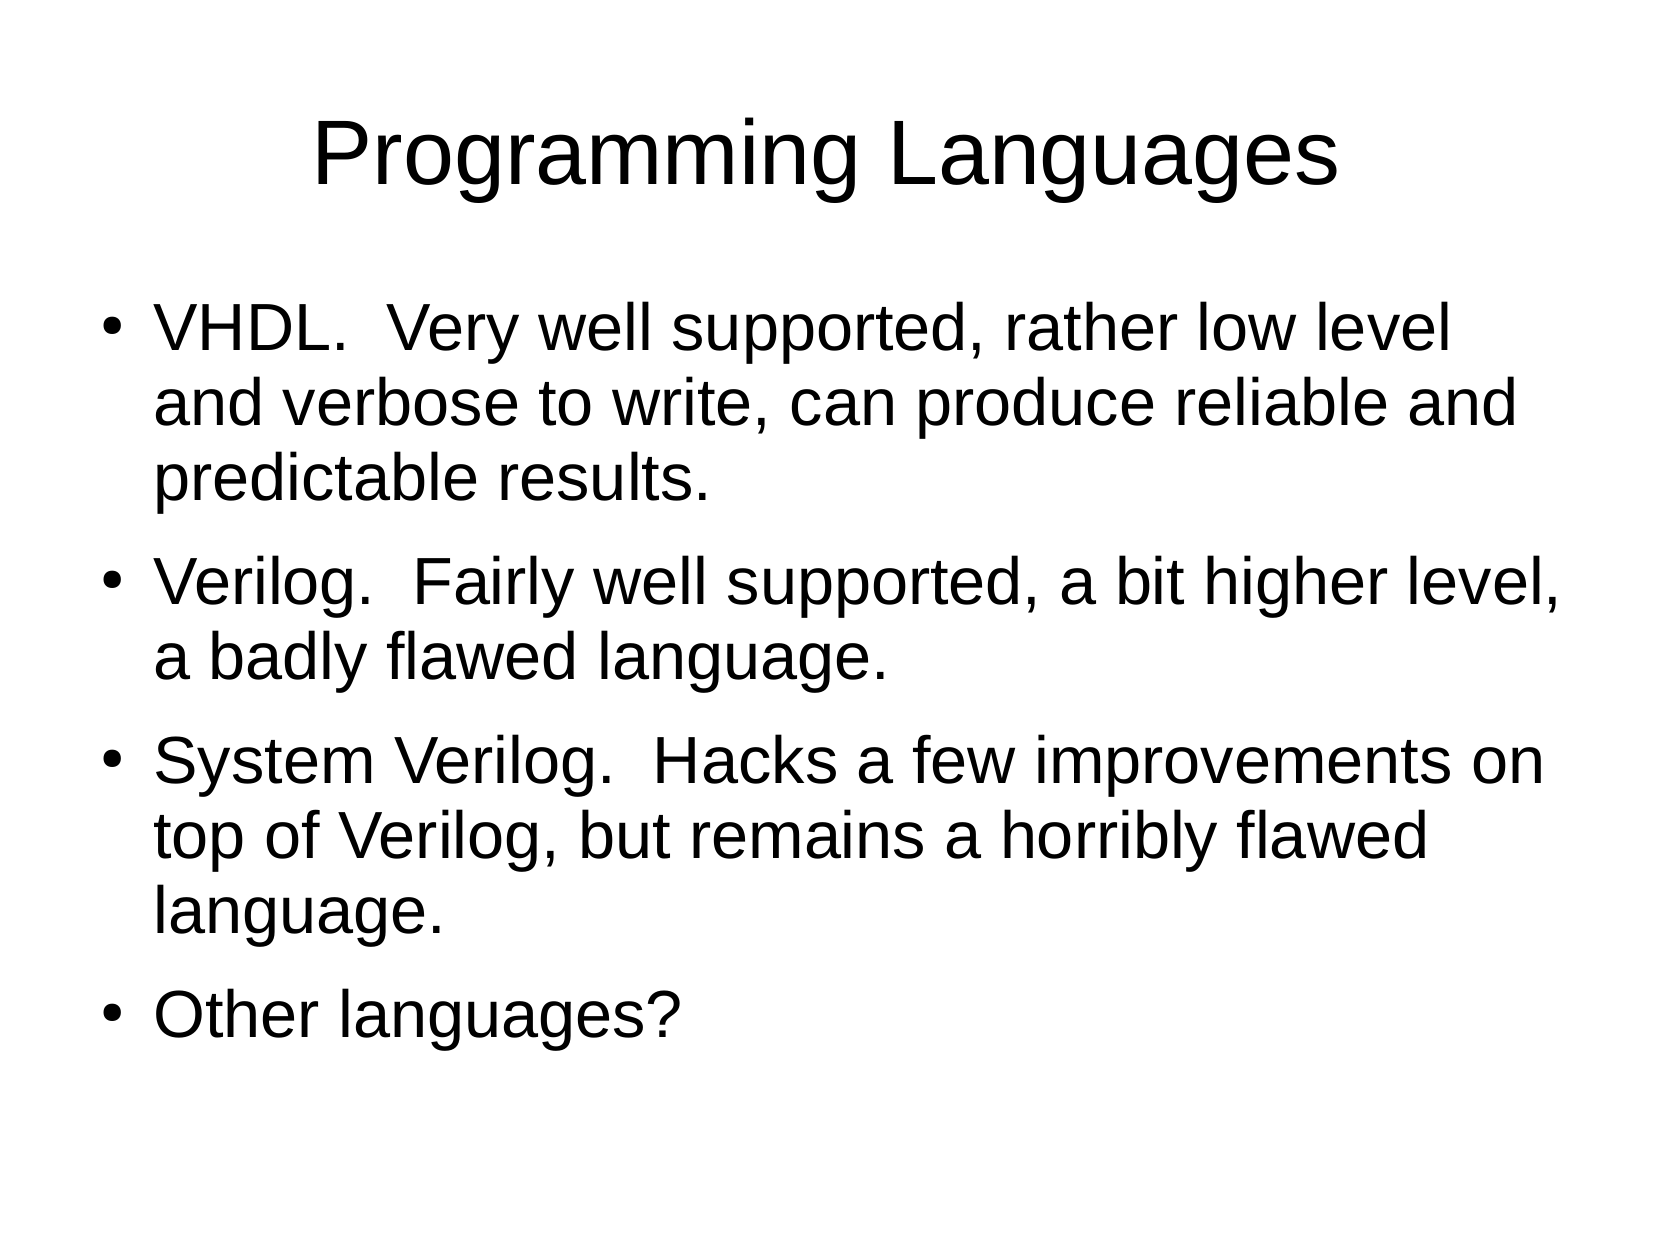

# Programming Languages
VHDL. Very well supported, rather low level and verbose to write, can produce reliable and predictable results.
Verilog. Fairly well supported, a bit higher level, a badly flawed language.
System Verilog. Hacks a few improvements on top of Verilog, but remains a horribly flawed language.
Other languages?